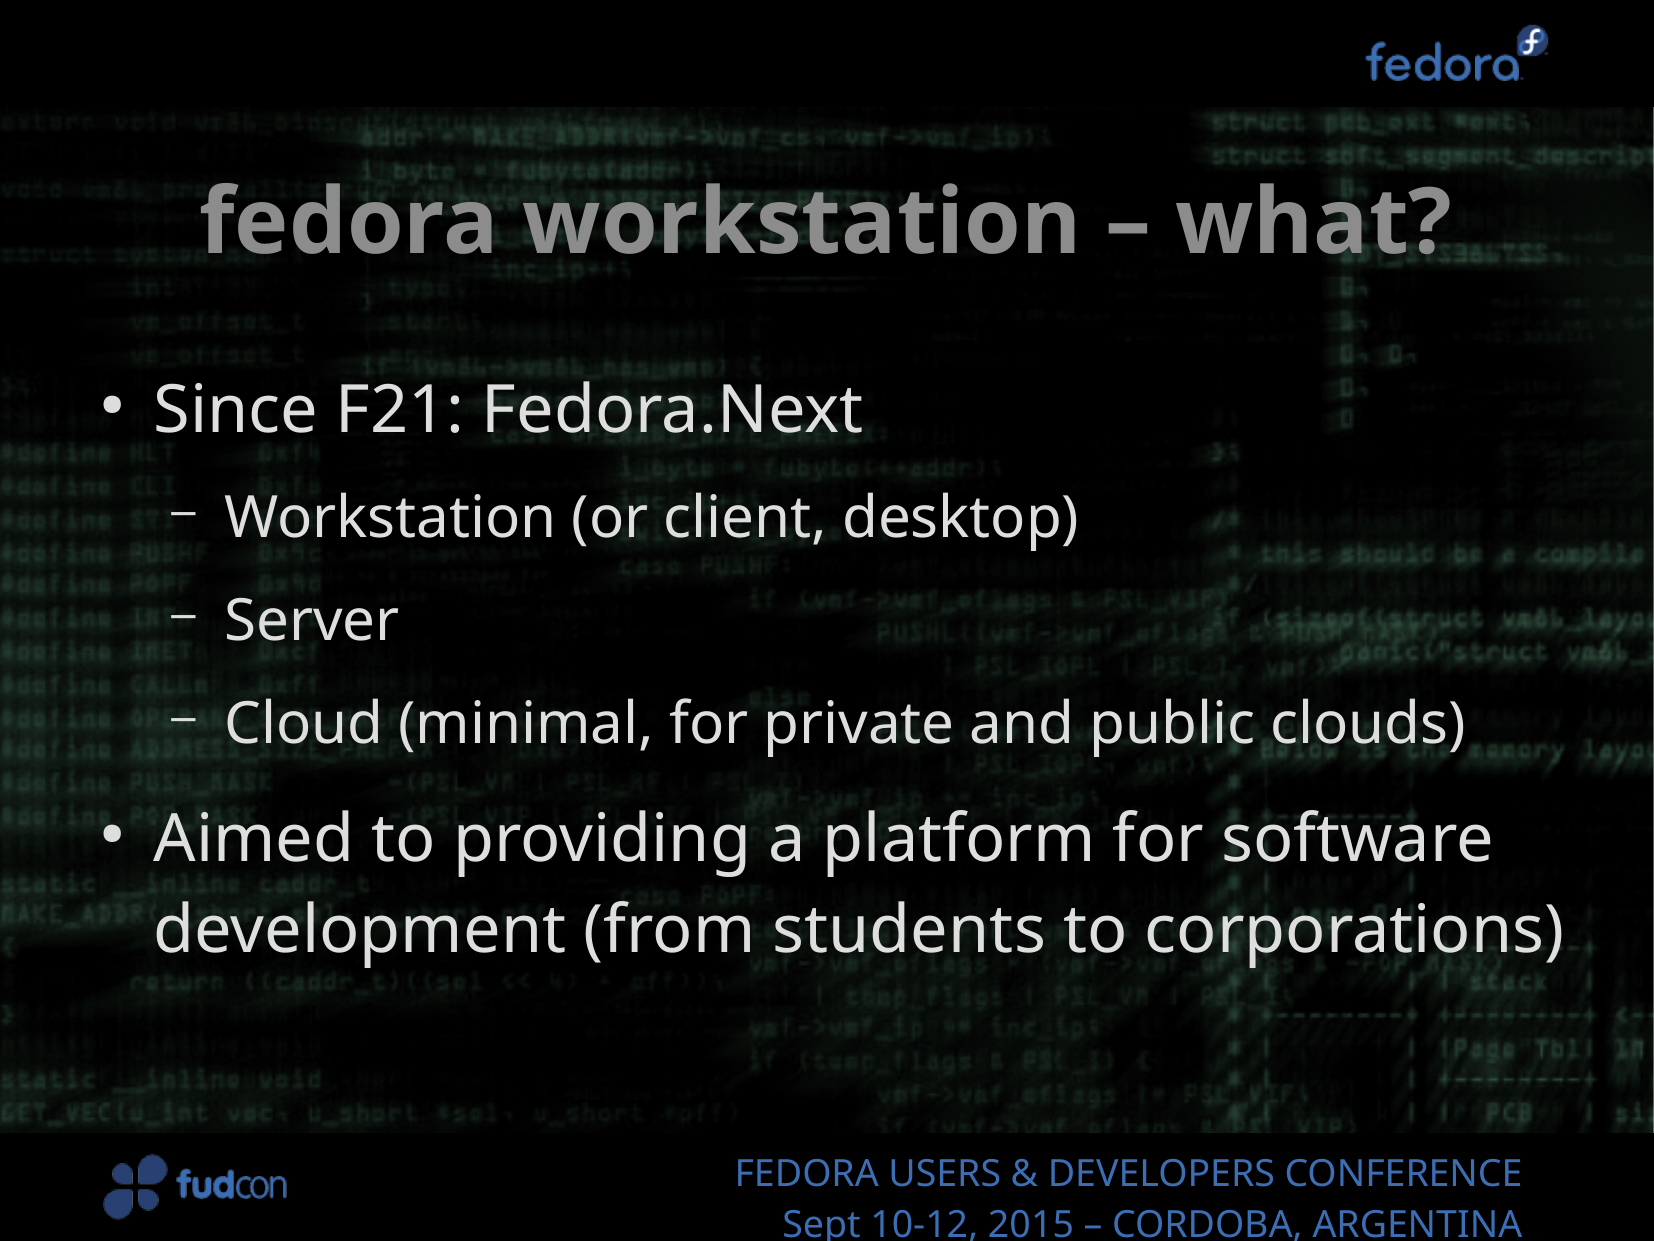

# fedora workstation – what?
Since F21: Fedora.Next
Workstation (or client, desktop)
Server
Cloud (minimal, for private and public clouds)
Aimed to providing a platform for software development (from students to corporations)